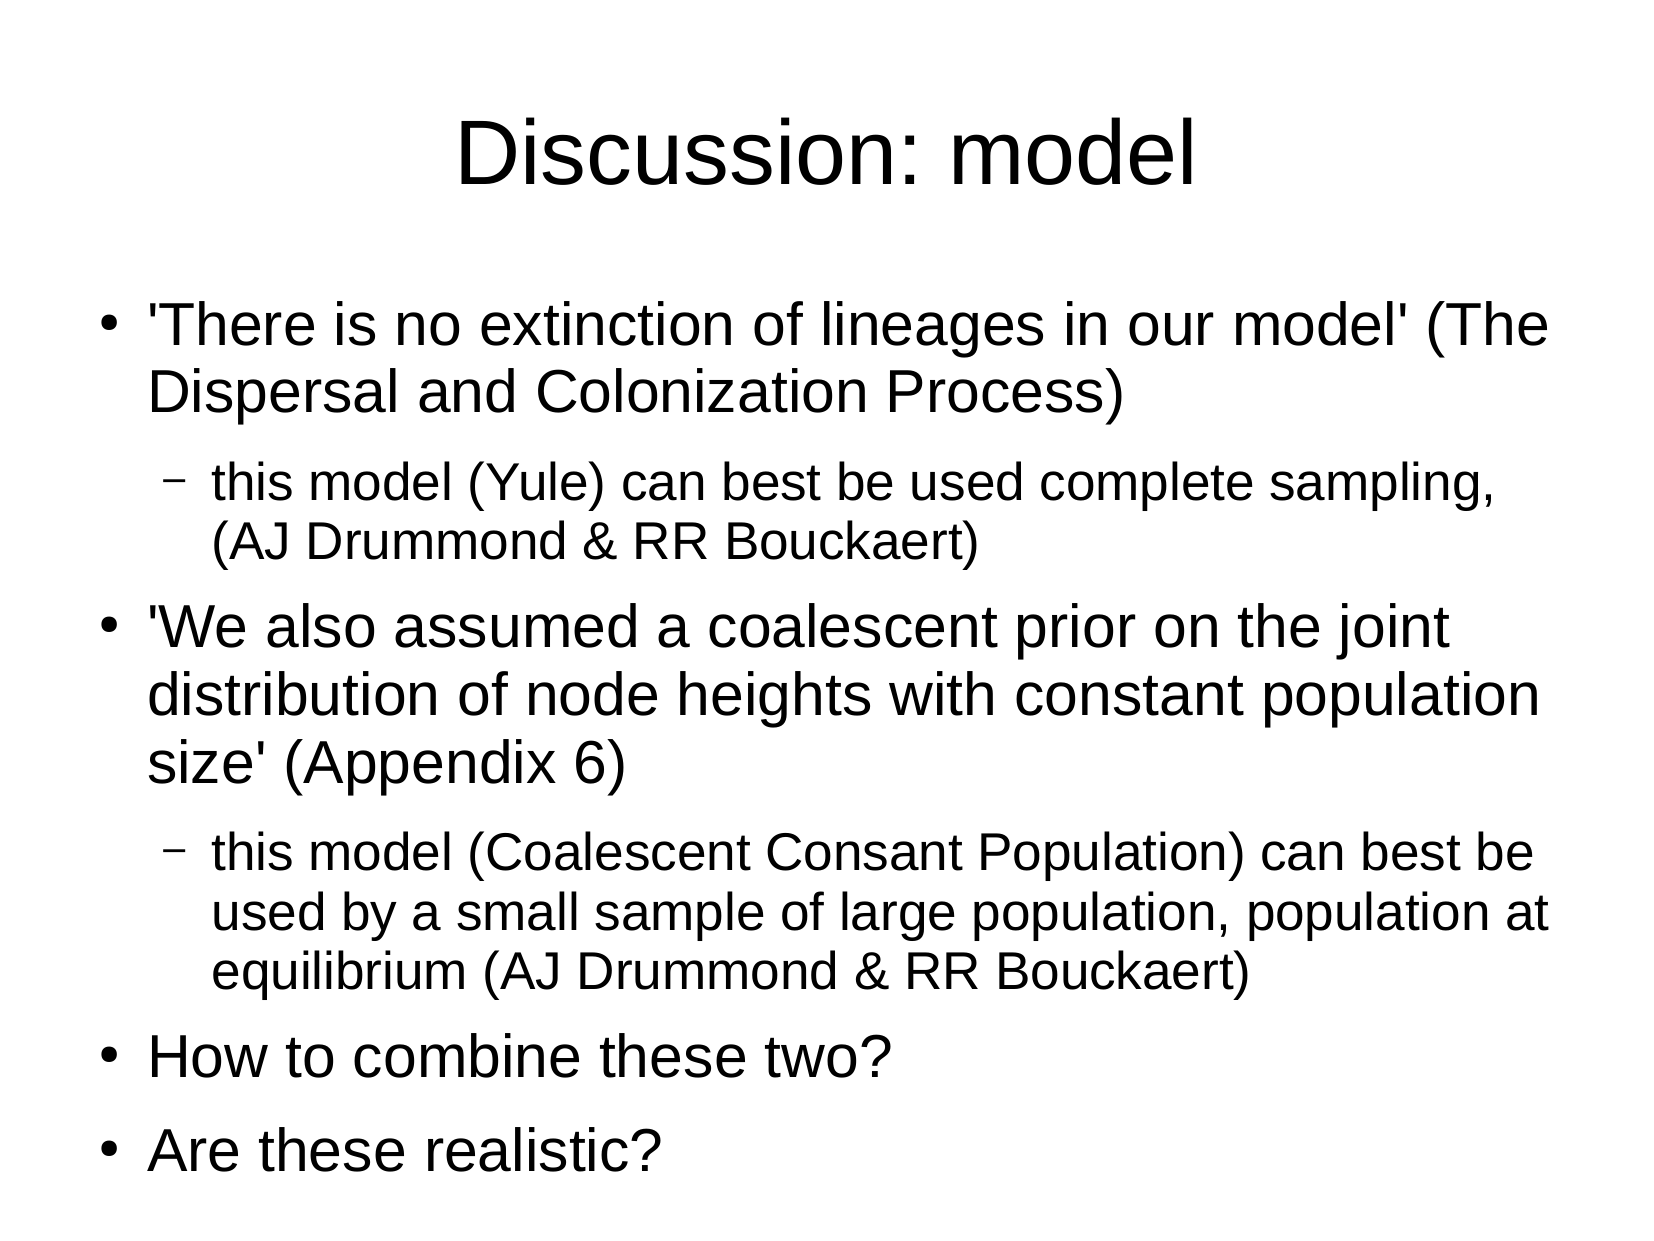

# Discussion: model
'There is no extinction of lineages in our model' (The Dispersal and Colonization Process)
this model (Yule) can best be used complete sampling, (AJ Drummond & RR Bouckaert)
'We also assumed a coalescent prior on the joint distribution of node heights with constant population size' (Appendix 6)
this model (Coalescent Consant Population) can best be used by a small sample of large population, population at equilibrium (AJ Drummond & RR Bouckaert)
How to combine these two?
Are these realistic?